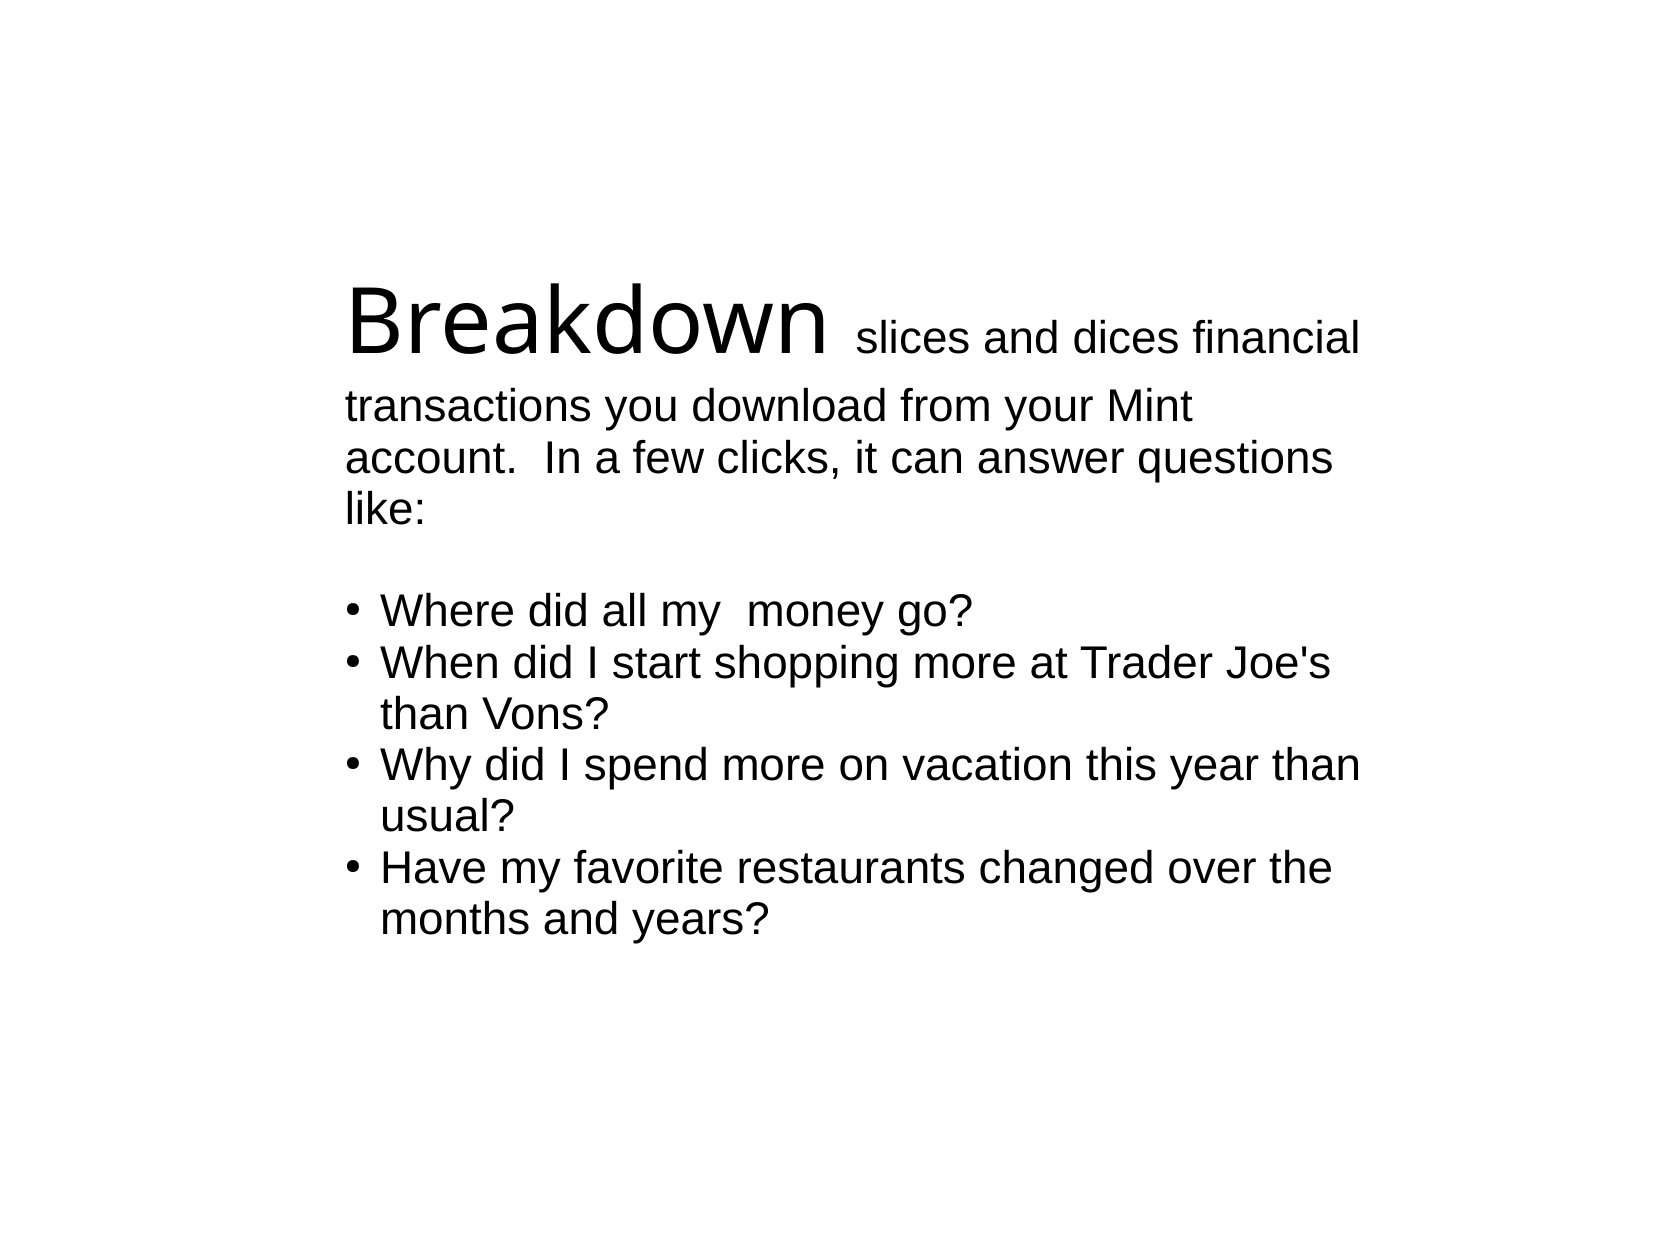

Breakdown slices and dices financial transactions you download from your Mint account. In a few clicks, it can answer questions like:
Where did all my money go?
When did I start shopping more at Trader Joe's than Vons?
Why did I spend more on vacation this year than usual?
Have my favorite restaurants changed over the months and years?